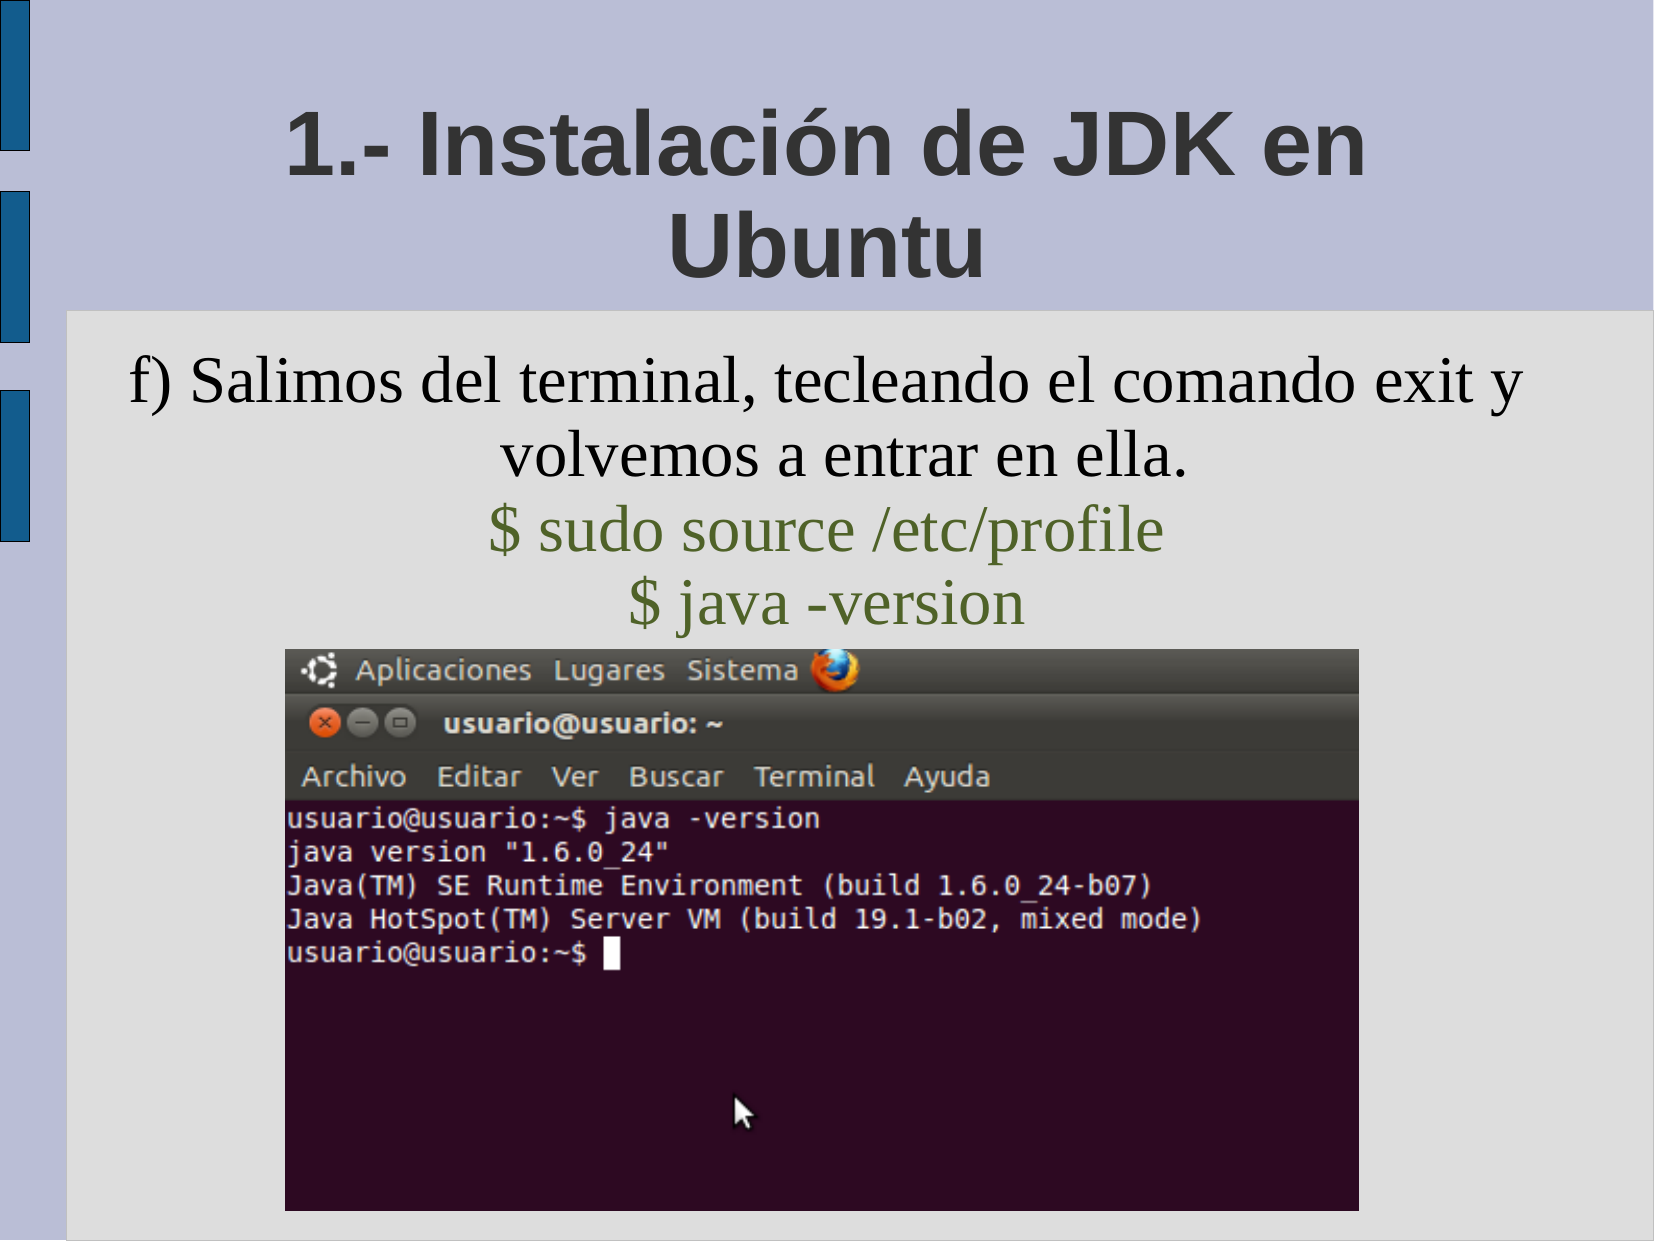

# 1.- Instalación de JDK en Ubuntu
f) Salimos del terminal, tecleando el comando exit y volvemos a entrar en ella.
$ sudo source /etc/profile
$ java -version